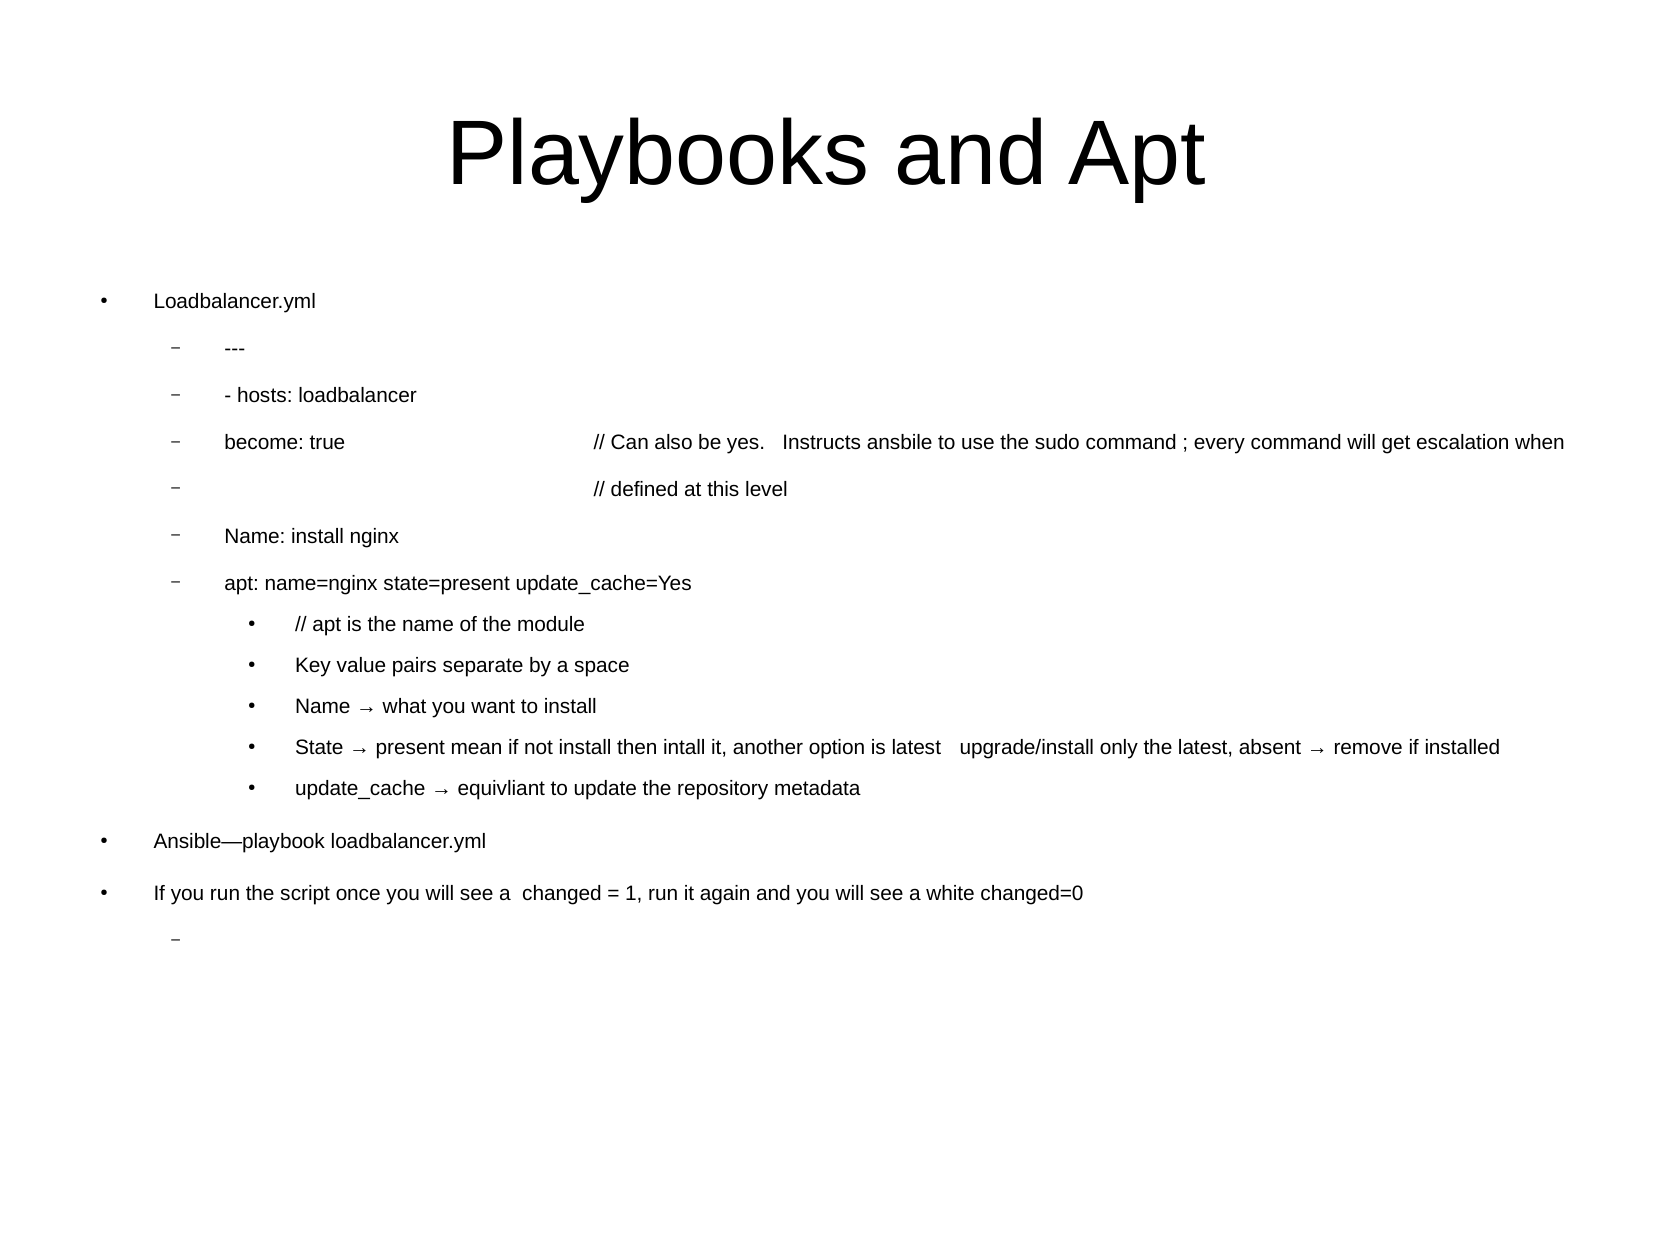

# Playbooks and Apt
Loadbalancer.yml
---
- hosts: loadbalancer
become: true 				// Can also be yes. Instructs ansbile to use the sudo command ; every command will get escalation when
 					// defined at this level
Name: install nginx
apt: name=nginx state=present update_cache=Yes
// apt is the name of the module
Key value pairs separate by a space
Name → what you want to install
State → present mean if not install then intall it, another option is latest	upgrade/install only the latest, absent → remove if installed
update_cache → equivliant to update the repository metadata
Ansible—playbook loadbalancer.yml
If you run the script once you will see a changed = 1, run it again and you will see a white changed=0